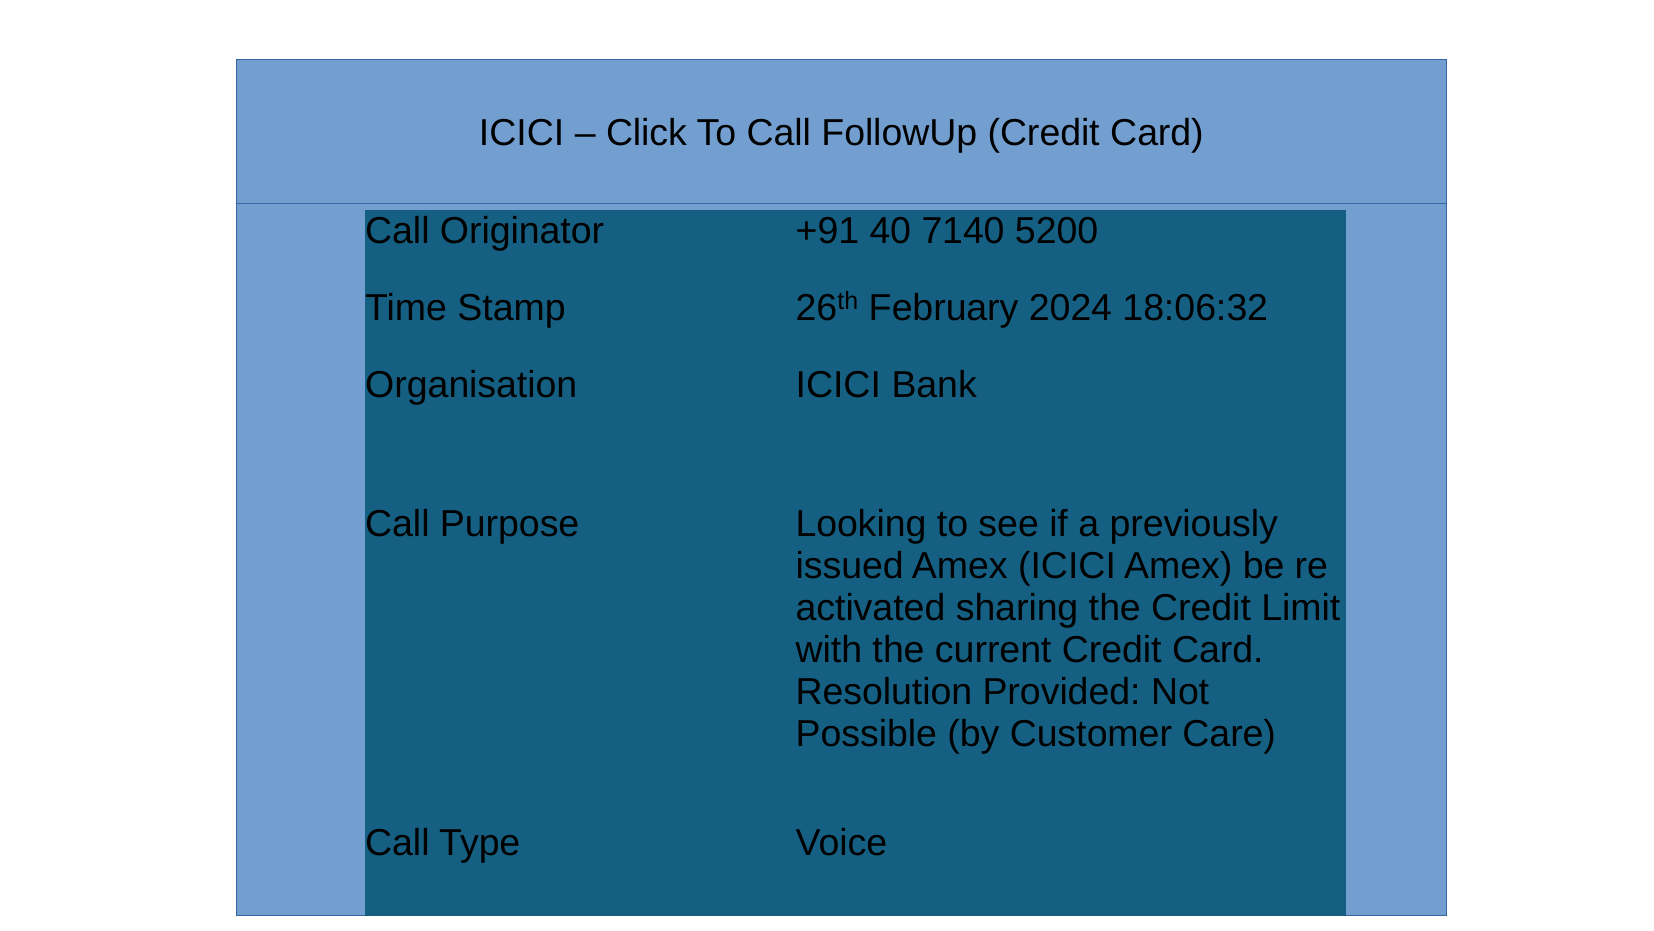

ICICI – Click To Call FollowUp (Credit Card)
| Call Originator | +91 40 7140 5200 |
| --- | --- |
| Time Stamp | 26th February 2024 18:06:32 |
| Organisation | ICICI Bank |
| Call Purpose | Looking to see if a previously issued Amex (ICICI Amex) be re activated sharing the Credit Limit with the current Credit Card. Resolution Provided: Not Possible (by Customer Care) |
| Call Type | Voice |